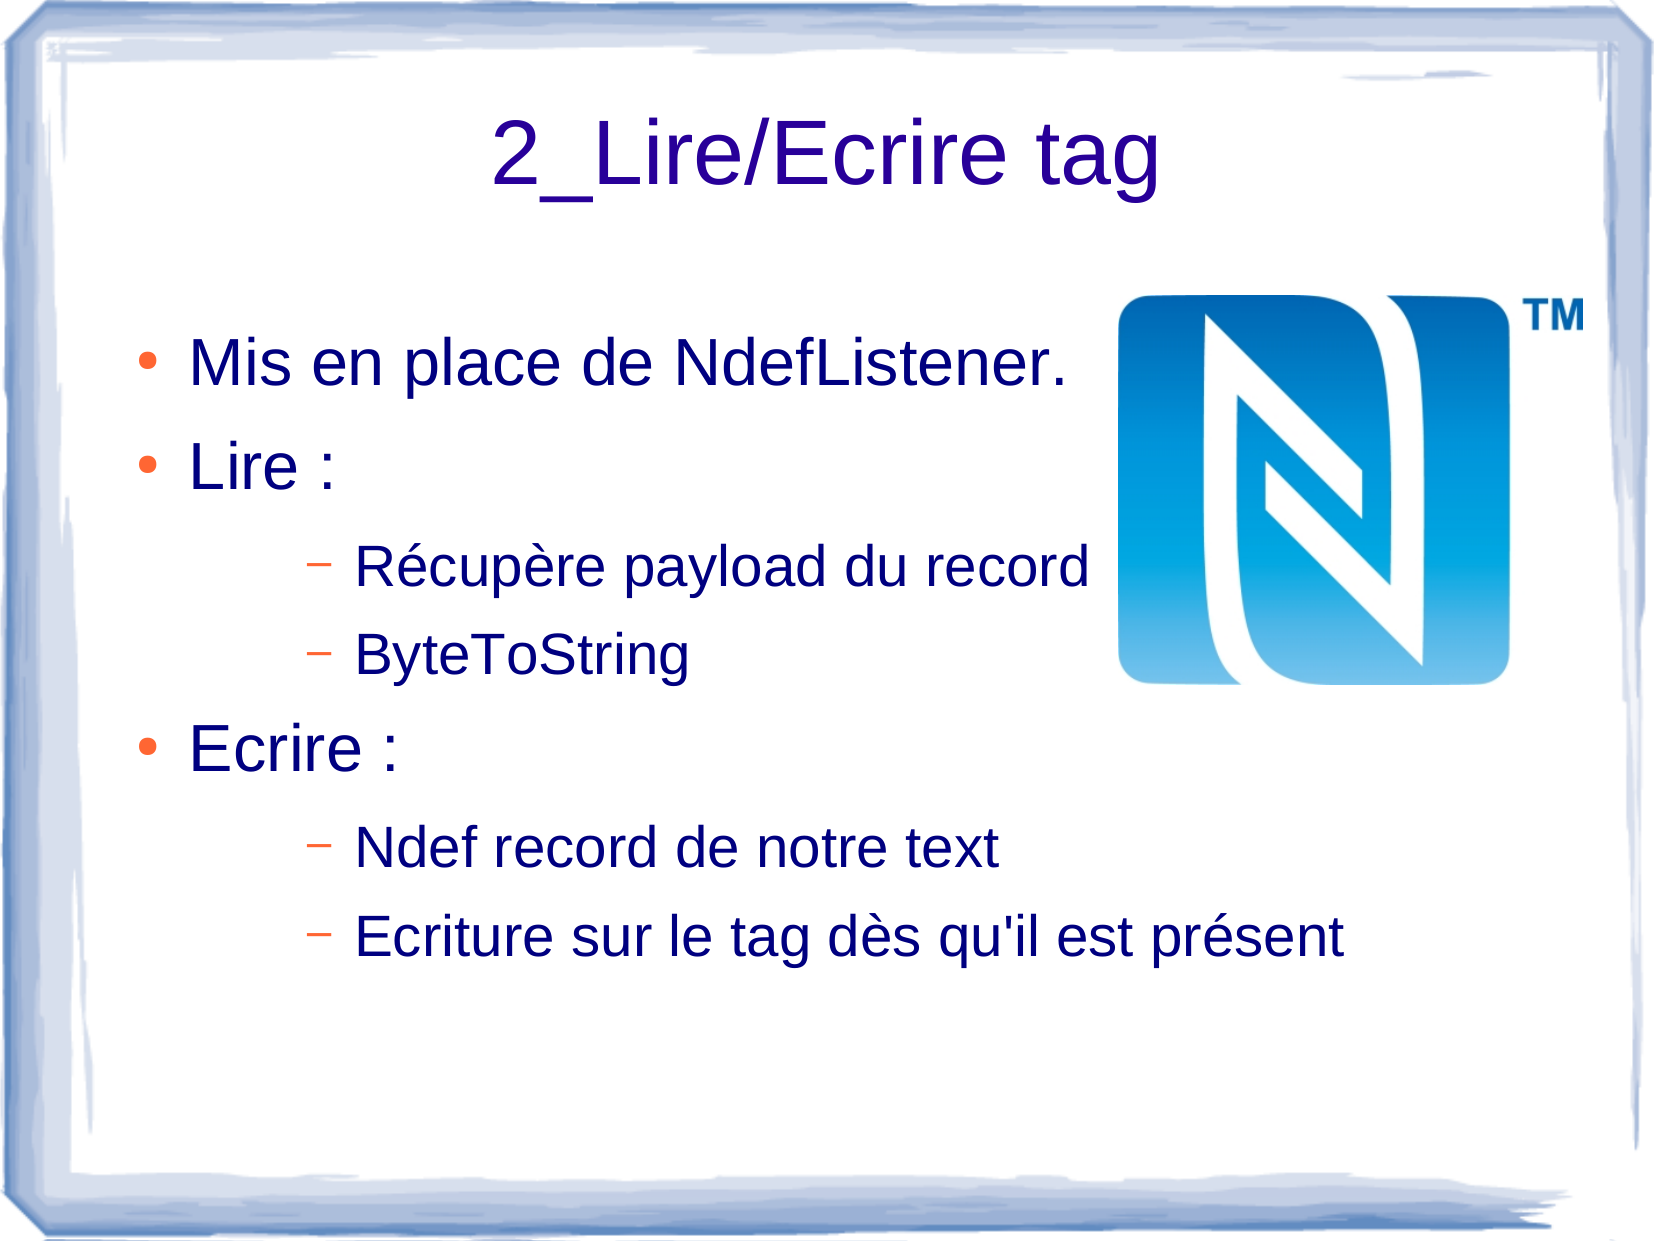

# 2_Lire/Ecrire tag
Mis en place de NdefListener.
Lire :
Récupère payload du record
ByteToString
Ecrire :
Ndef record de notre text
Ecriture sur le tag dès qu'il est présent